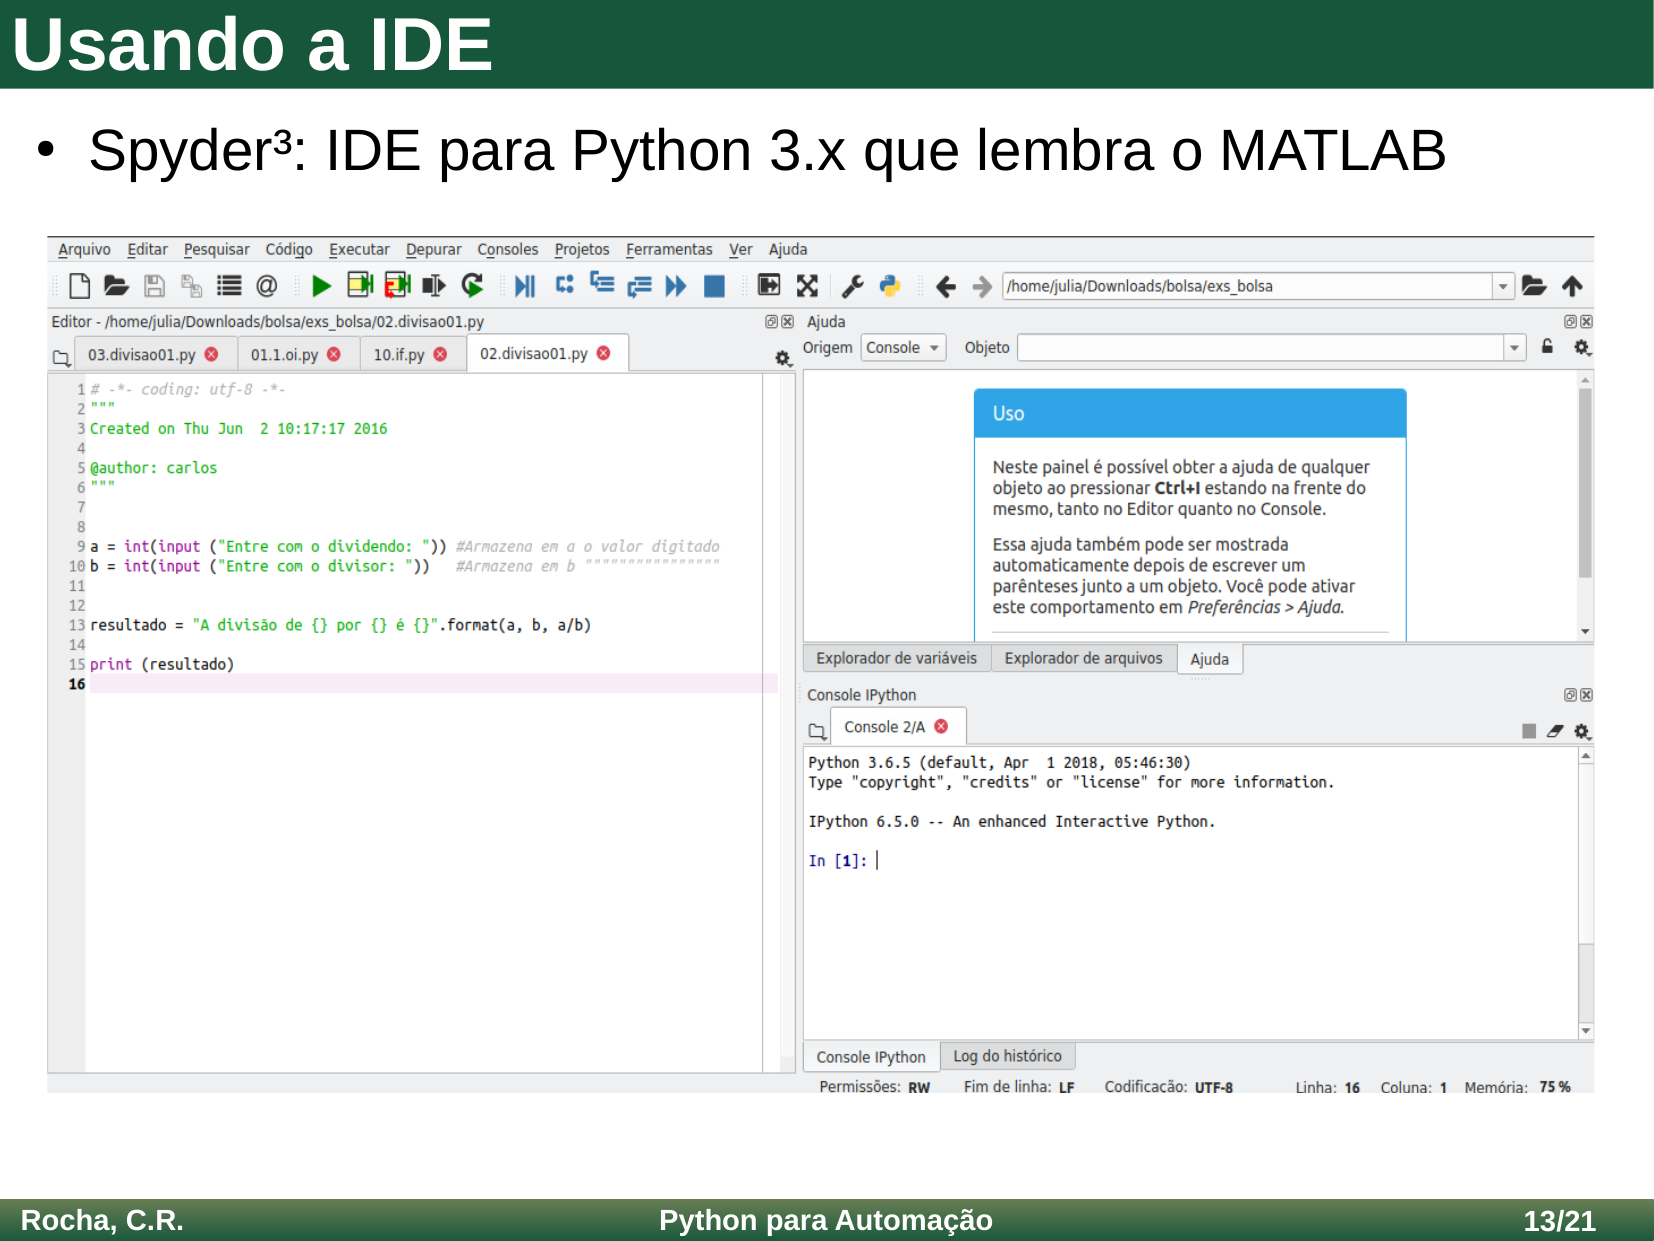

# Usando a IDE
Spyder³: IDE para Python 3.x que lembra o MATLAB